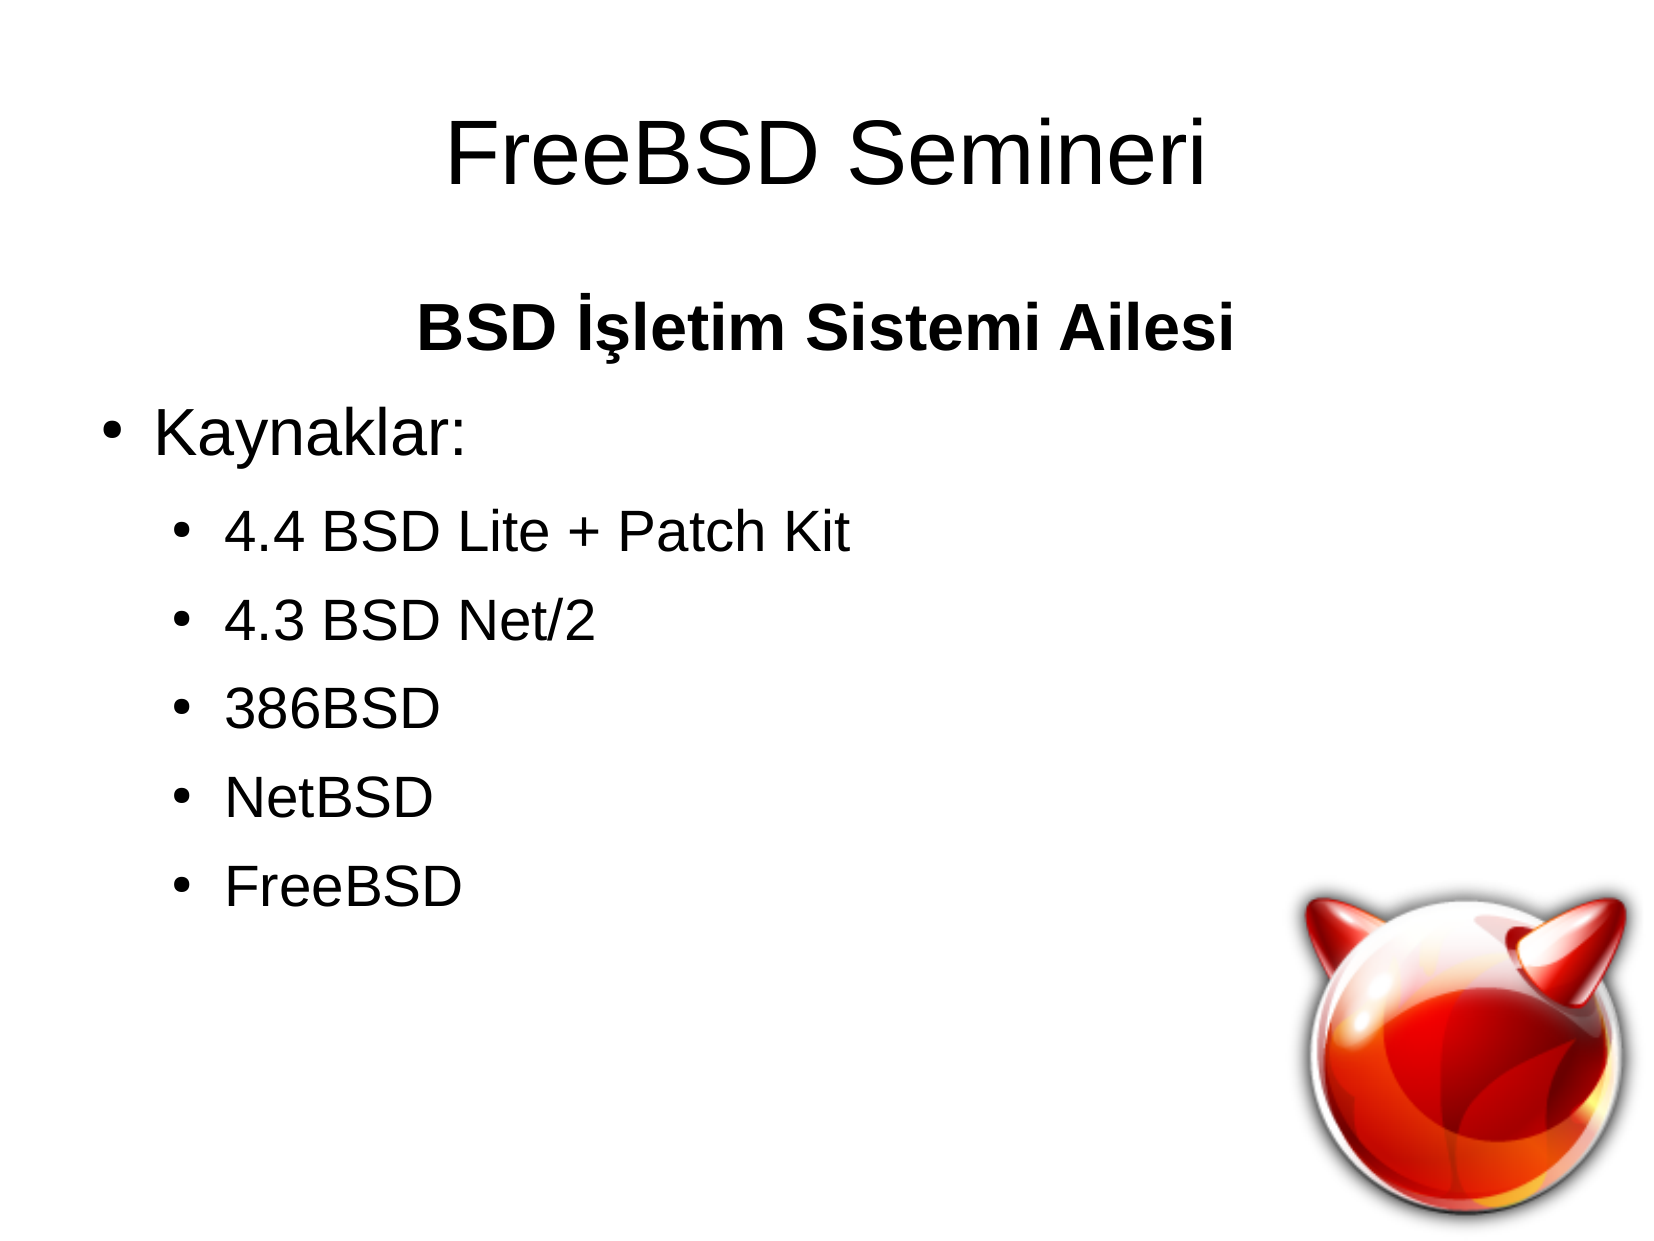

# FreeBSD Semineri
BSD İşletim Sistemi Ailesi
Kaynaklar:
4.4 BSD Lite + Patch Kit
4.3 BSD Net/2
386BSD
NetBSD
FreeBSD